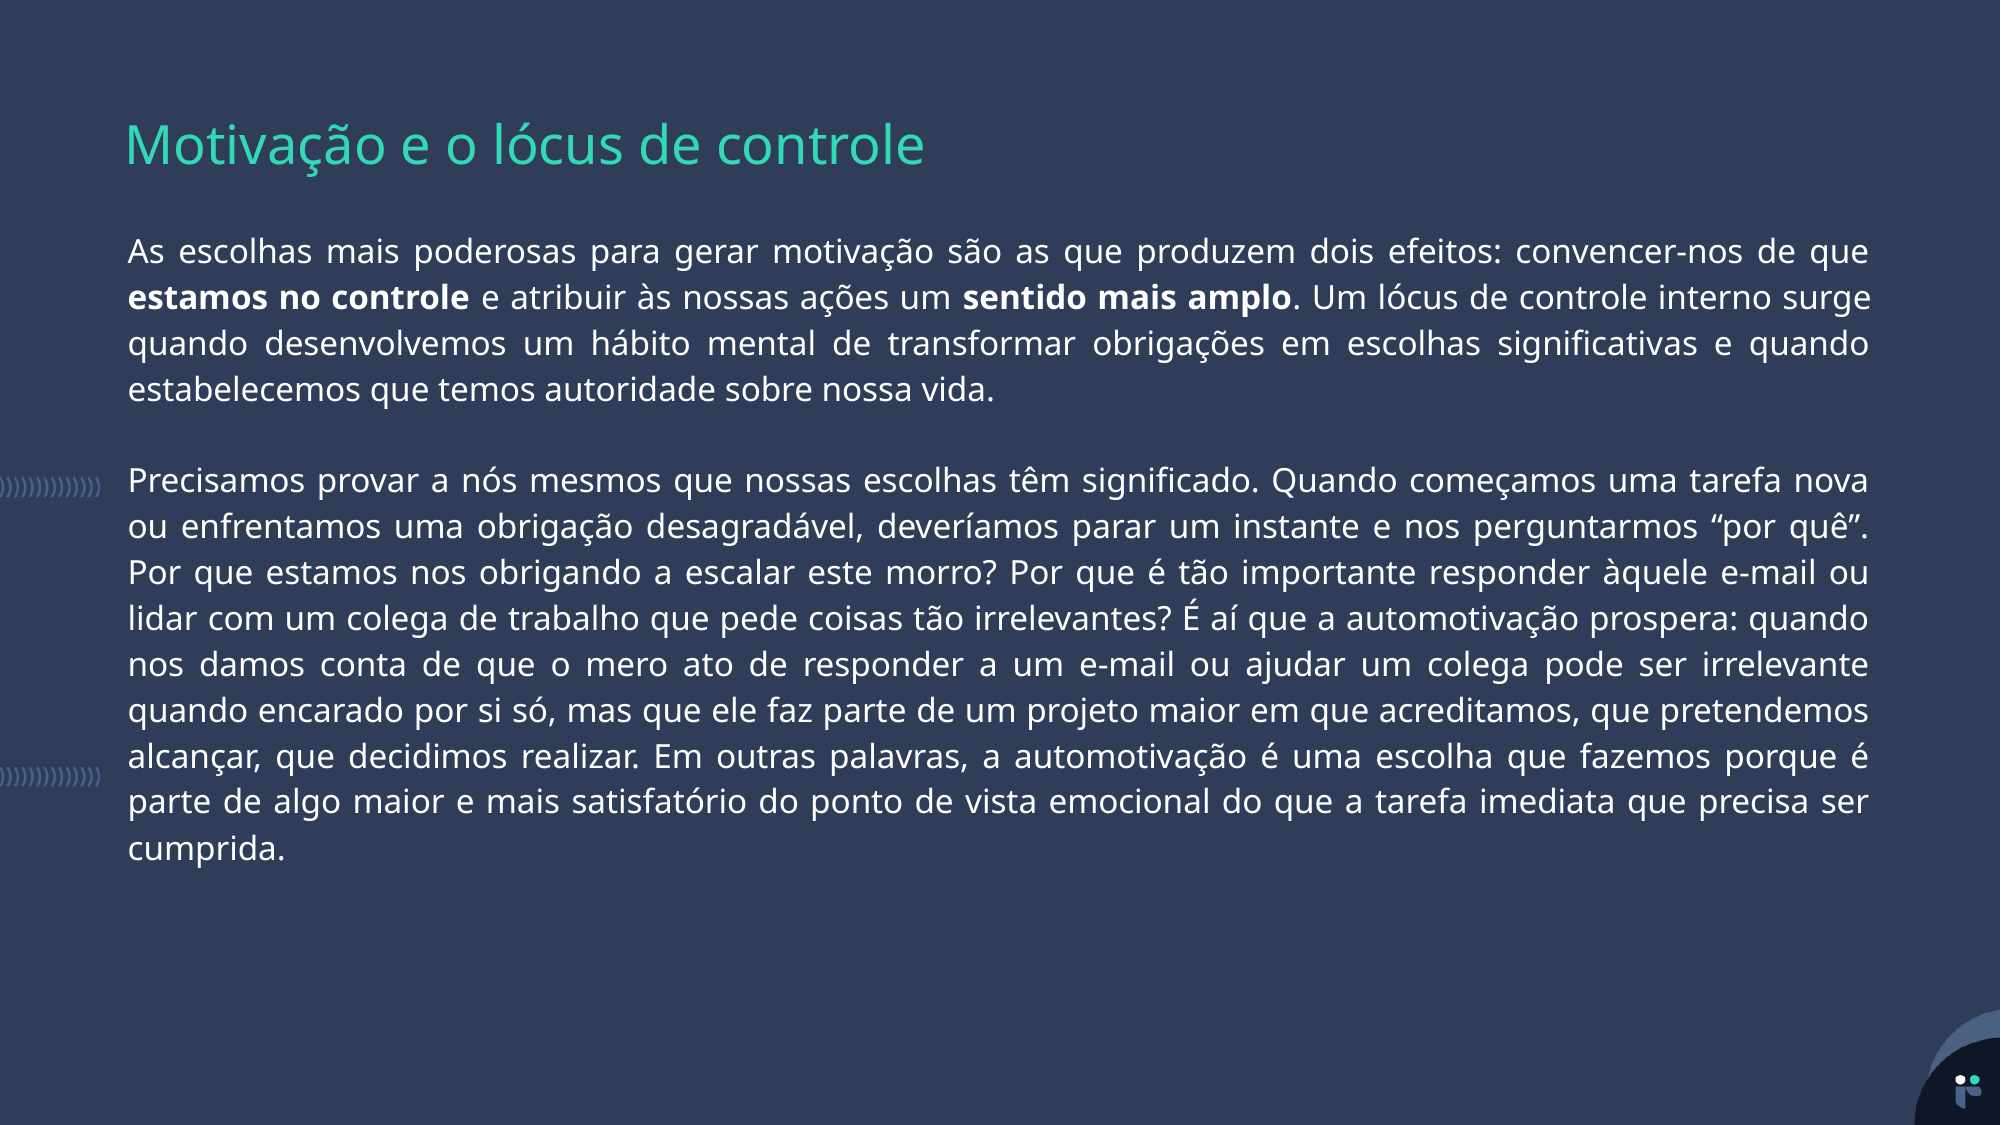

Motivação e o lócus de controle
As escolhas mais poderosas para gerar motivação são as que produzem dois efeitos: convencer-nos de que estamos no controle e atribuir às nossas ações um sentido mais amplo. Um lócus de controle interno surge quando desenvolvemos um hábito mental de transformar obrigações em escolhas significativas e quando estabelecemos que temos autoridade sobre nossa vida.
Precisamos provar a nós mesmos que nossas escolhas têm significado. Quando começamos uma tarefa nova ou enfrentamos uma obrigação desagradável, deveríamos parar um instante e nos perguntarmos “por quê”. Por que estamos nos obrigando a escalar este morro? Por que é tão importante responder àquele e-mail ou lidar com um colega de trabalho que pede coisas tão irrelevantes? É aí que a automotivação prospera: quando nos damos conta de que o mero ato de responder a um e-mail ou ajudar um colega pode ser irrelevante quando encarado por si só, mas que ele faz parte de um projeto maior em que acreditamos, que pretendemos alcançar, que decidimos realizar. Em outras palavras, a automotivação é uma escolha que fazemos porque é parte de algo maior e mais satisfatório do ponto de vista emocional do que a tarefa imediata que precisa ser cumprida.